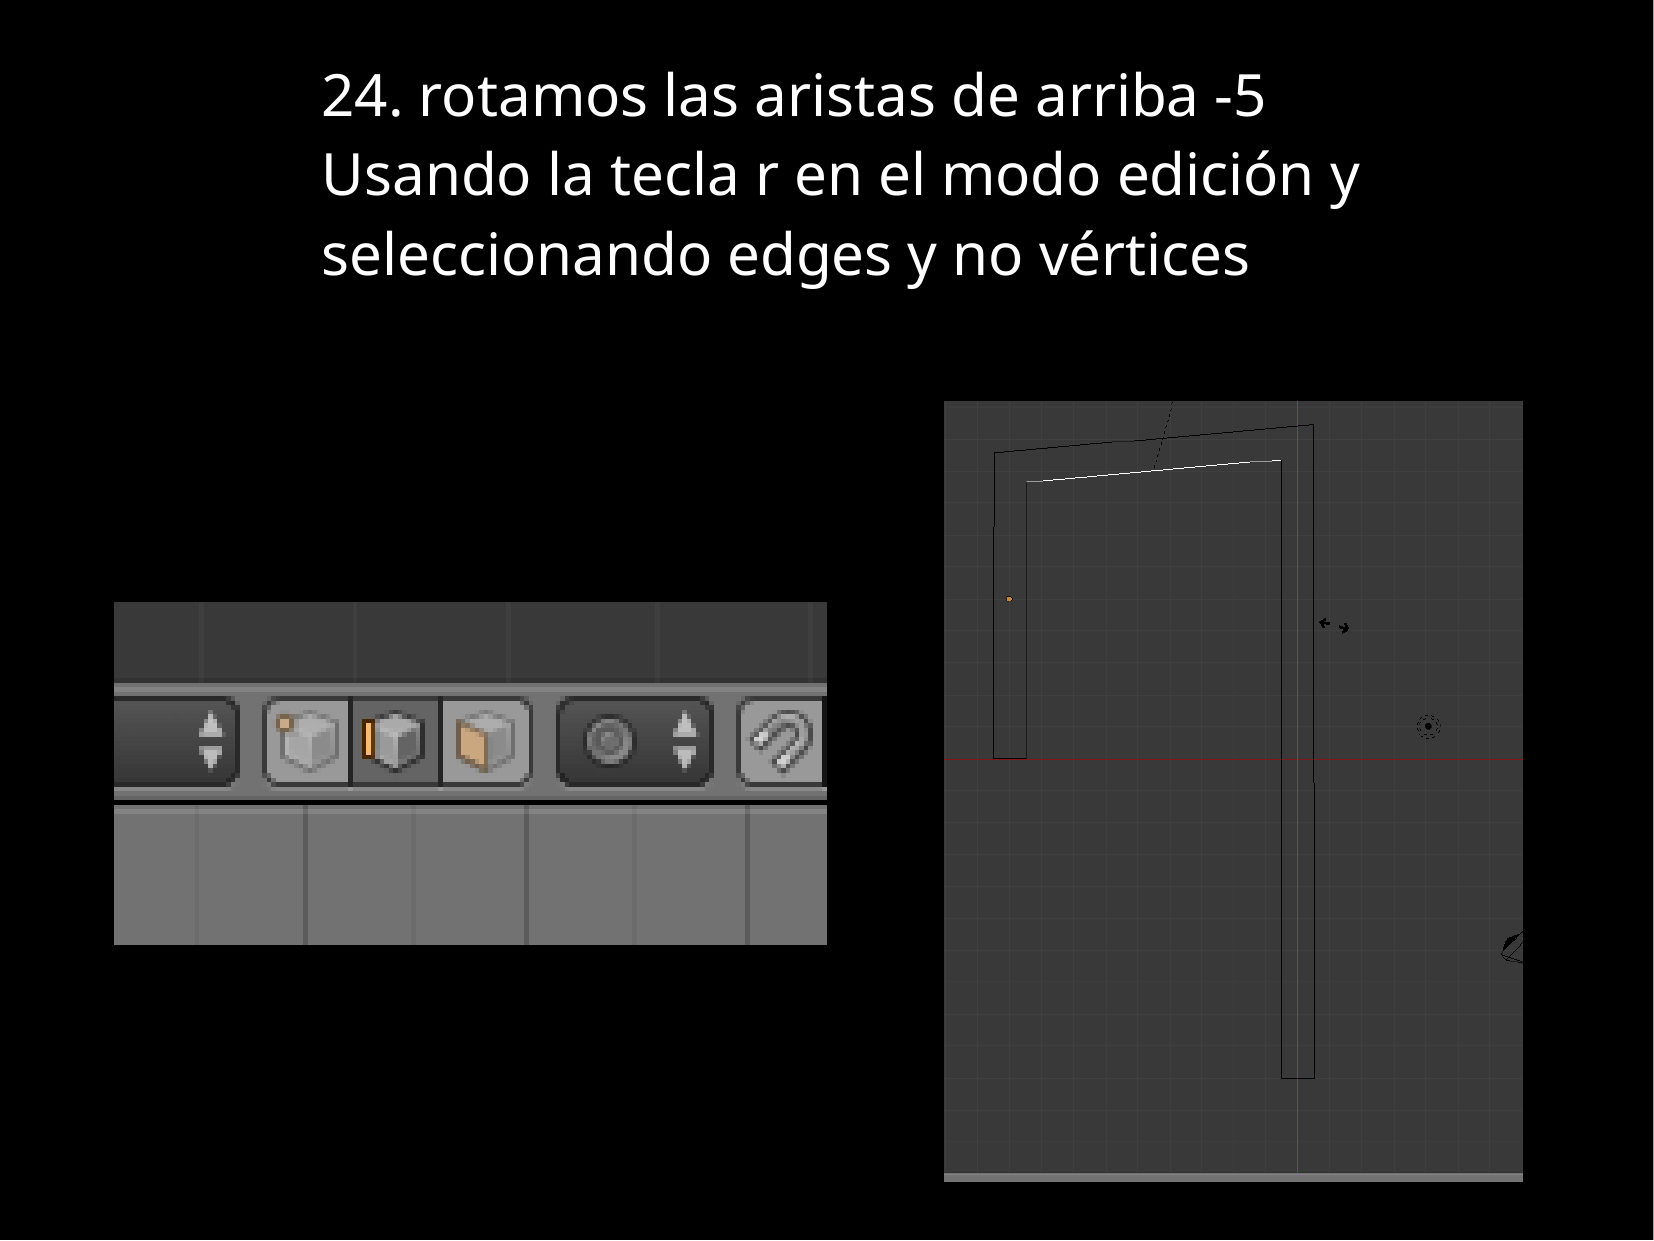

24. rotamos las aristas de arriba -5 Usando la tecla r en el modo edición y seleccionando edges y no vértices